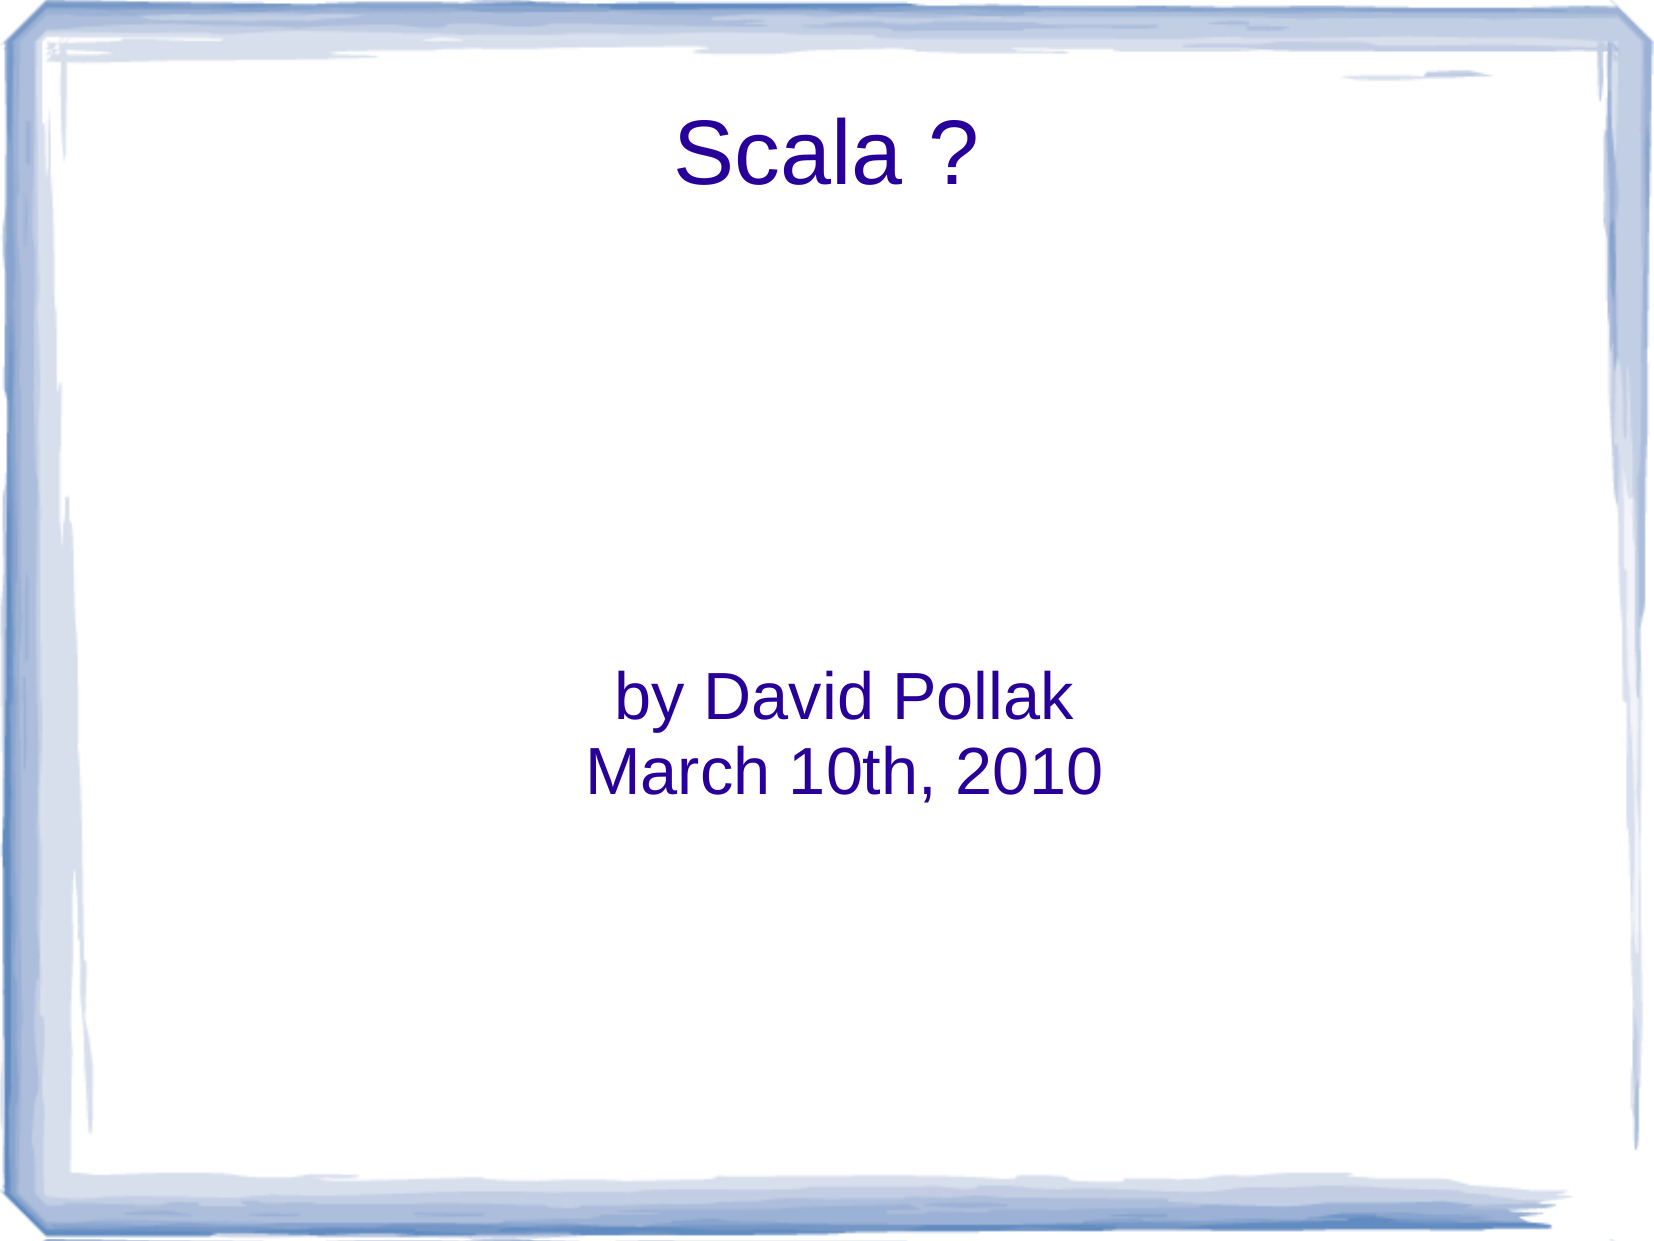

# Scala ?
by David Pollak
March 10th, 2010